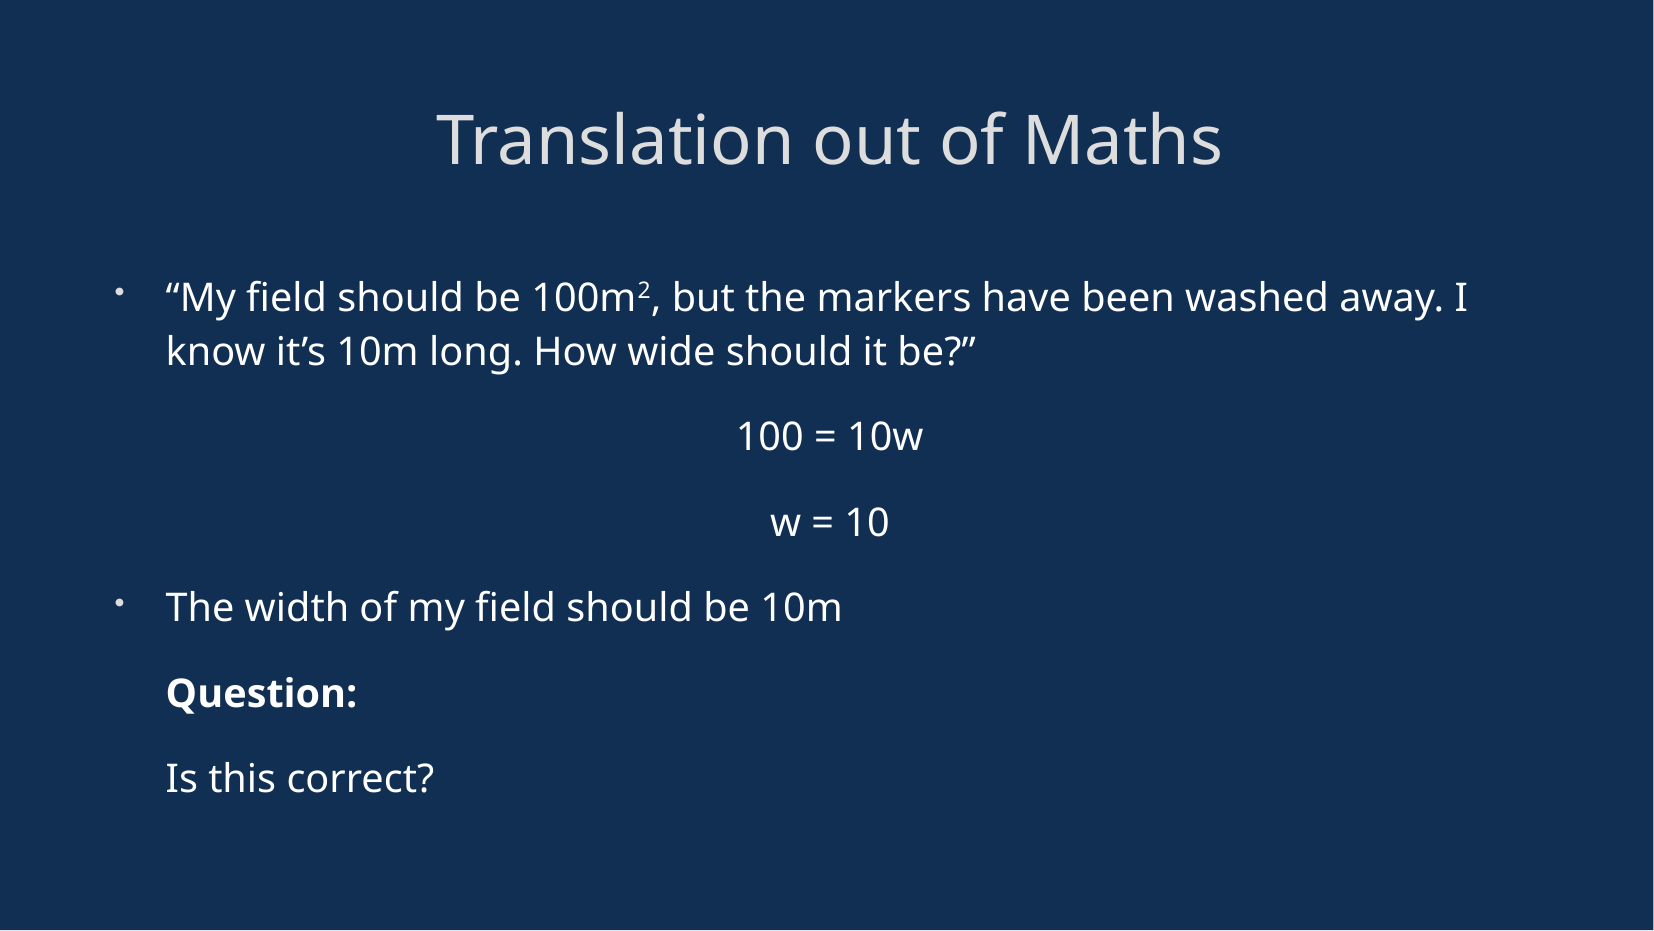

# Translation out of Maths
“My field should be 100m2, but the markers have been washed away. I know it’s 10m long. How wide should it be?”
100 = 10w
w = 10
The width of my field should be 10m
Question:
Is this correct?